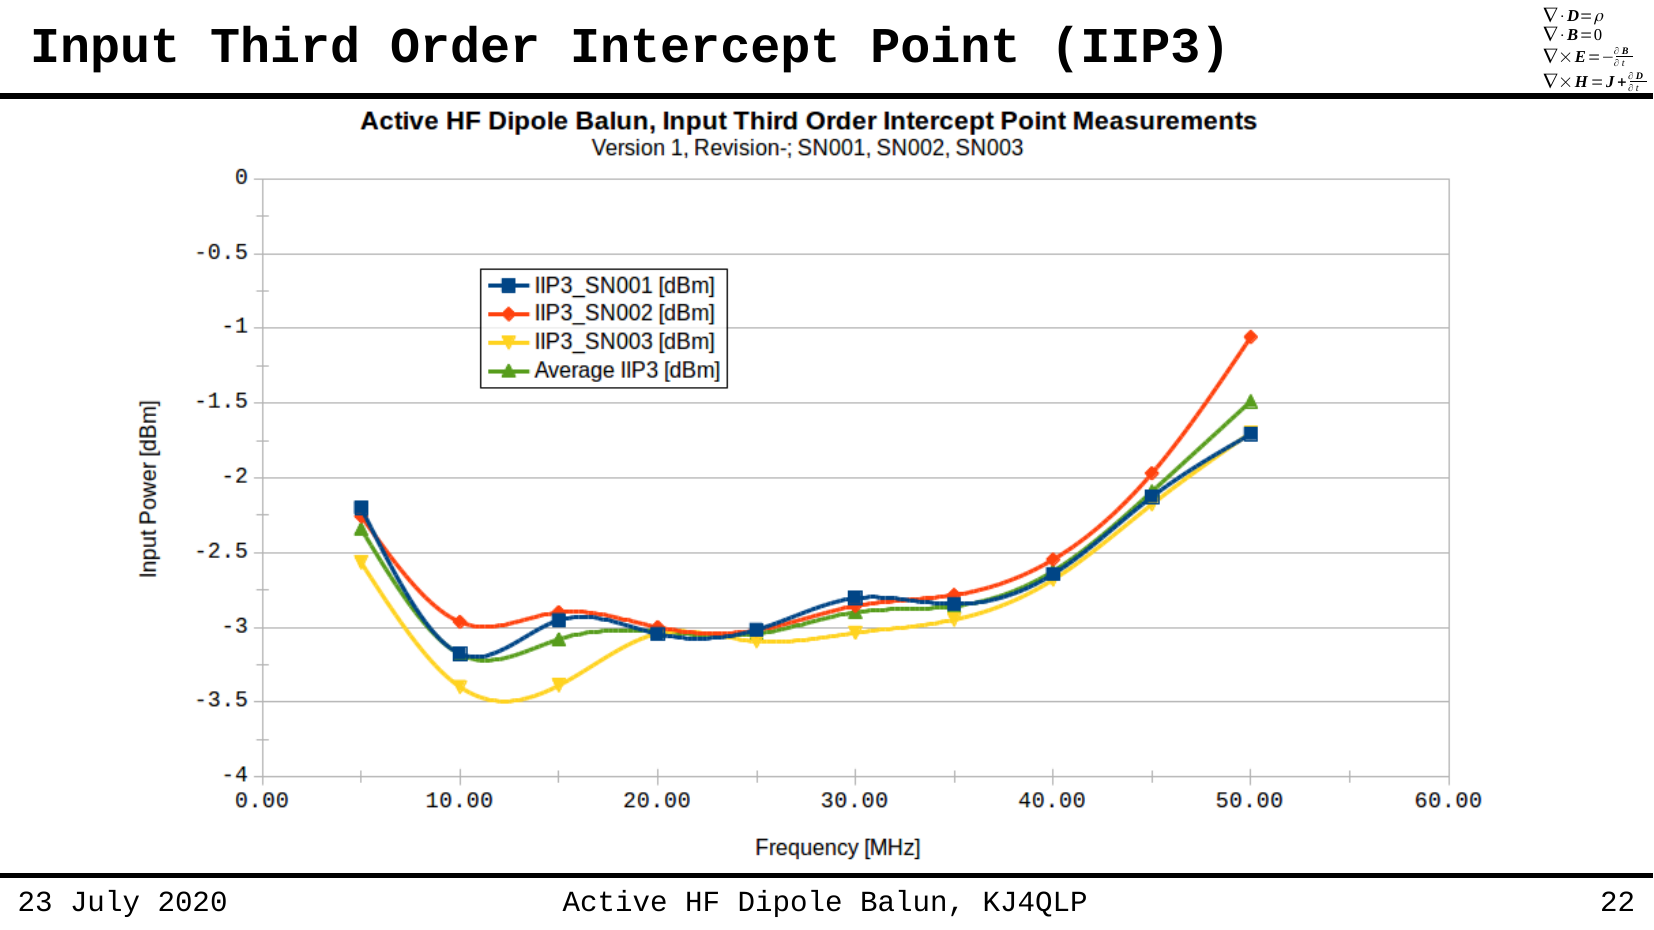

# Input Third Order Intercept Point (IIP3)
23 July 2020
Active HF Dipole Balun, KJ4QLP
22